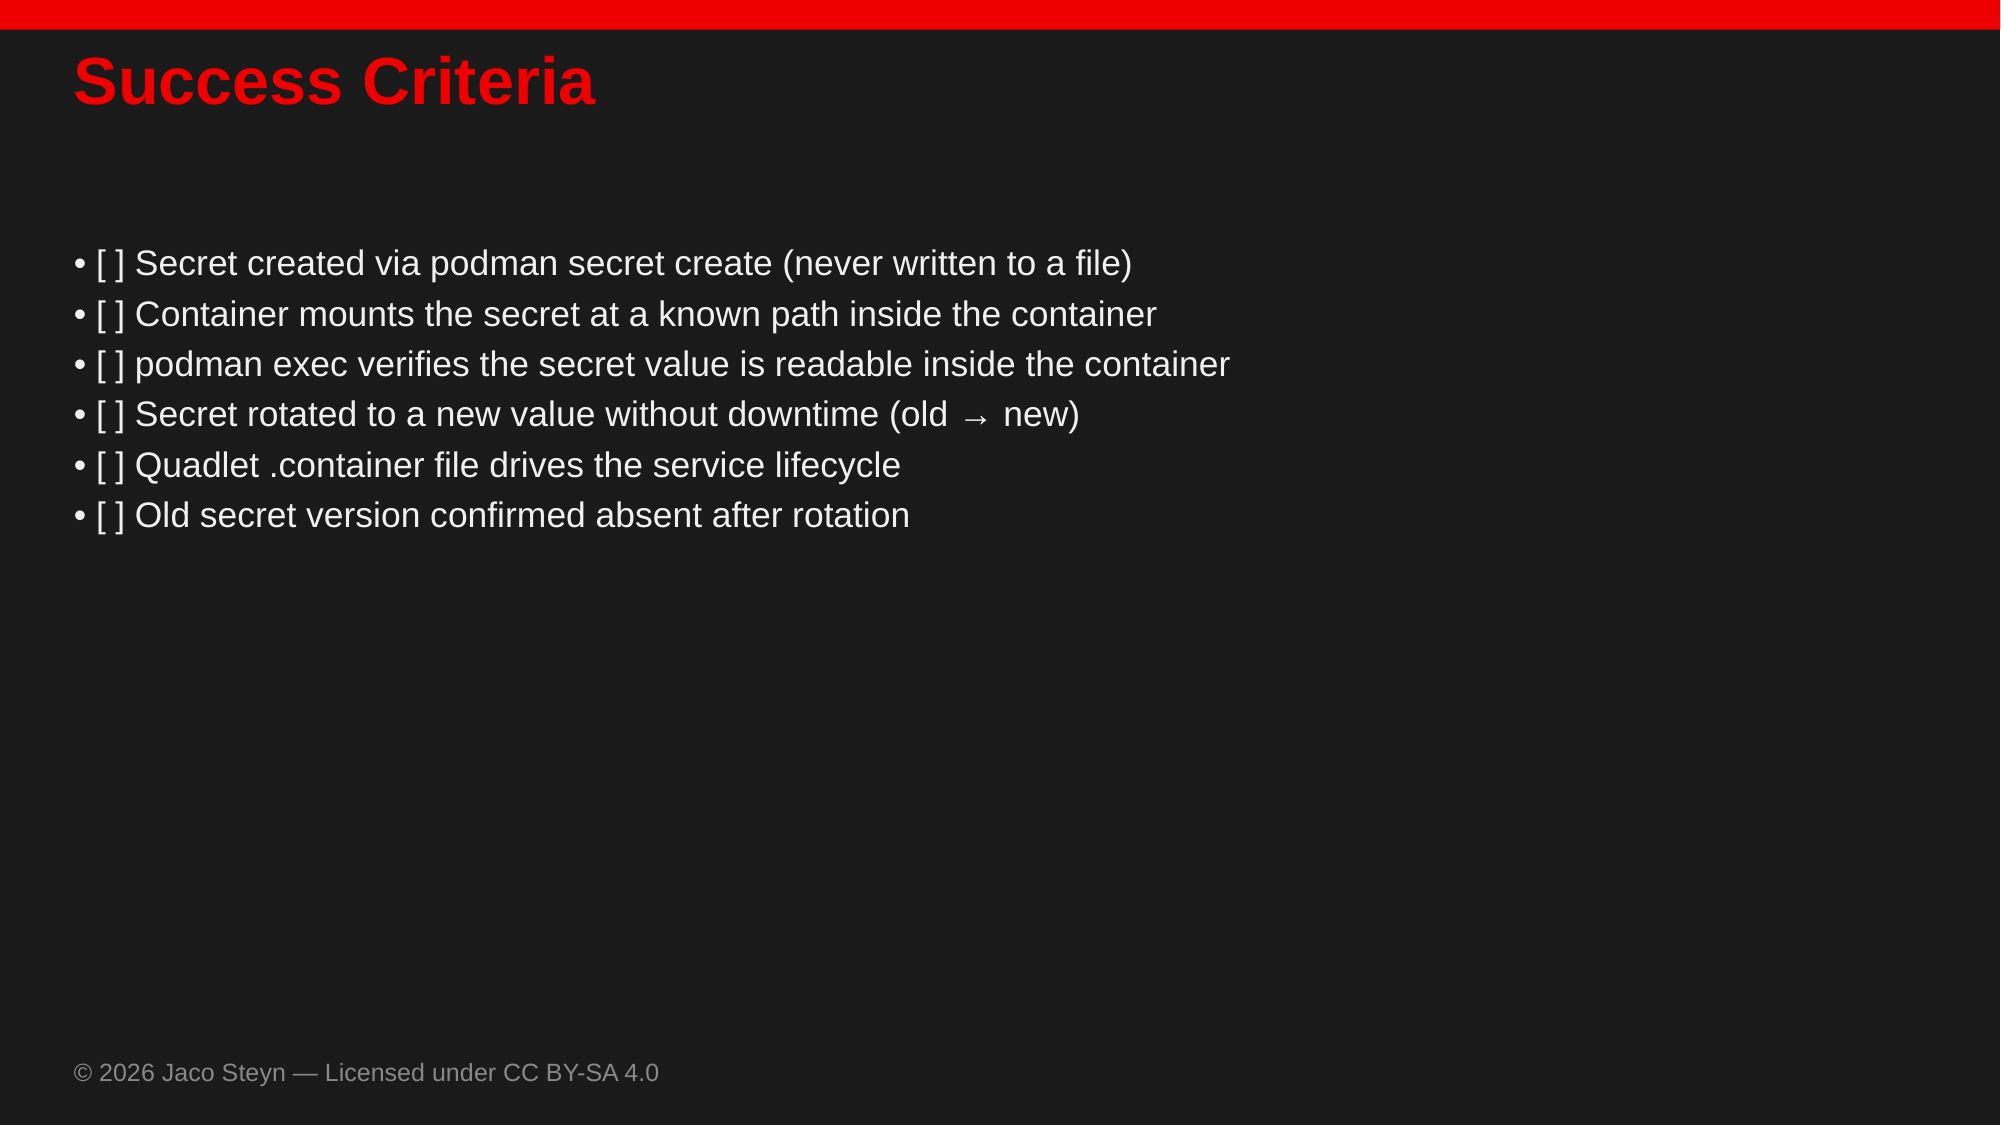

Success Criteria
• [ ] Secret created via podman secret create (never written to a file)
• [ ] Container mounts the secret at a known path inside the container
• [ ] podman exec verifies the secret value is readable inside the container
• [ ] Secret rotated to a new value without downtime (old → new)
• [ ] Quadlet .container file drives the service lifecycle
• [ ] Old secret version confirmed absent after rotation
© 2026 Jaco Steyn — Licensed under CC BY-SA 4.0